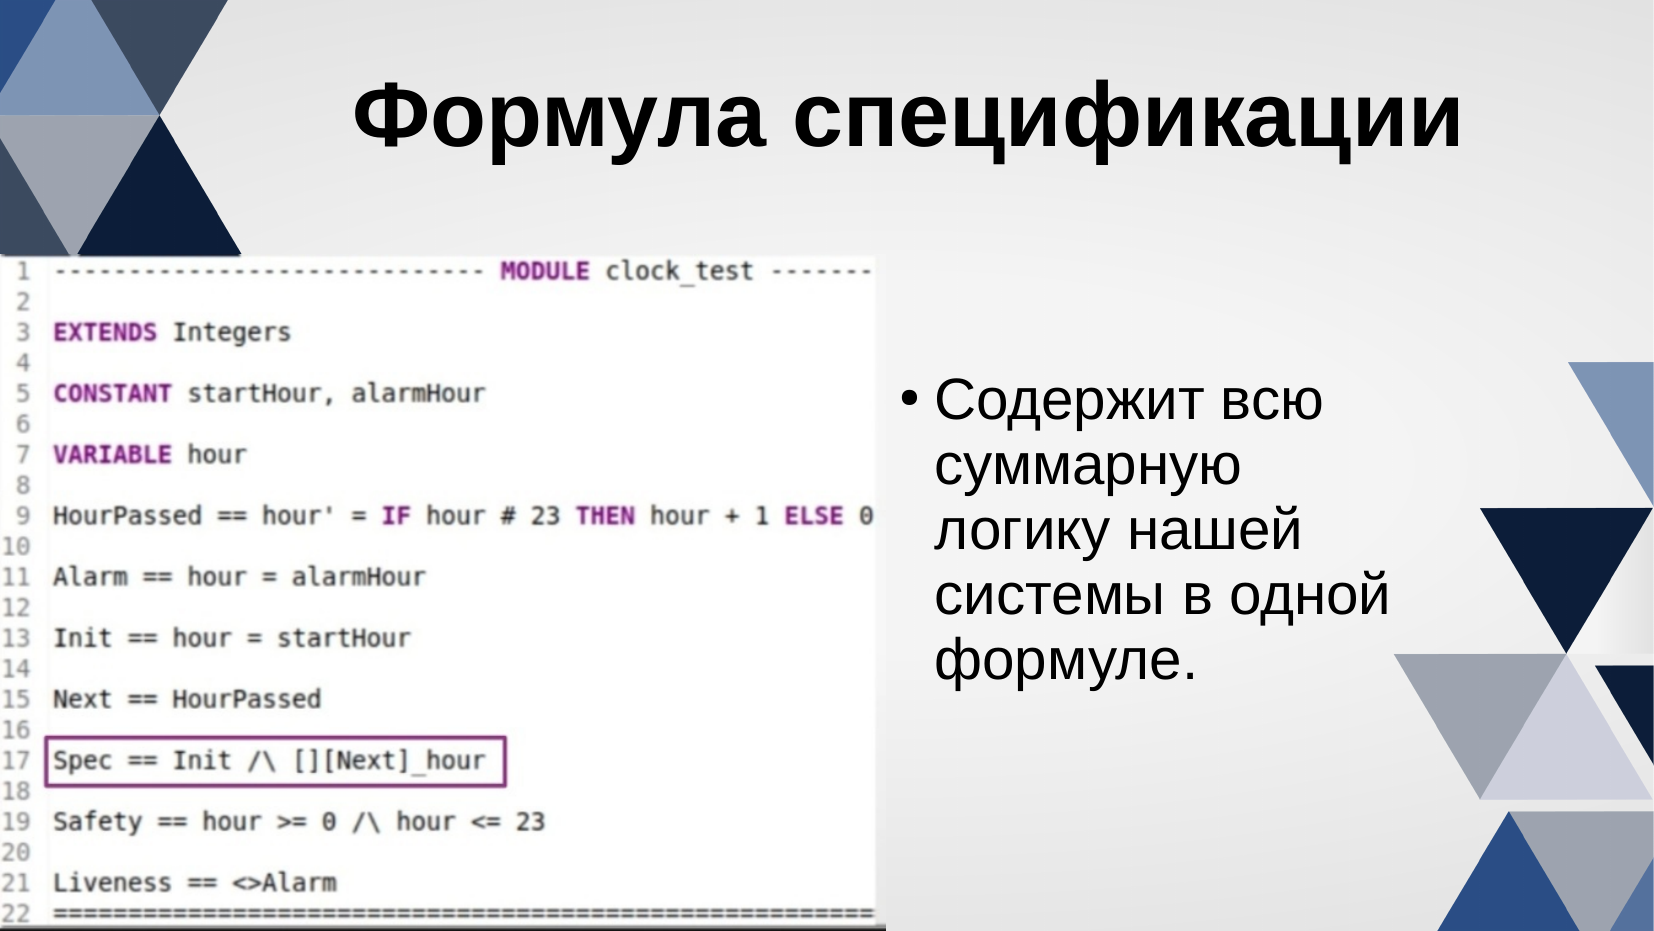

# Формула спецификации
Содержит всю суммарную логику нашей системы в одной формуле.